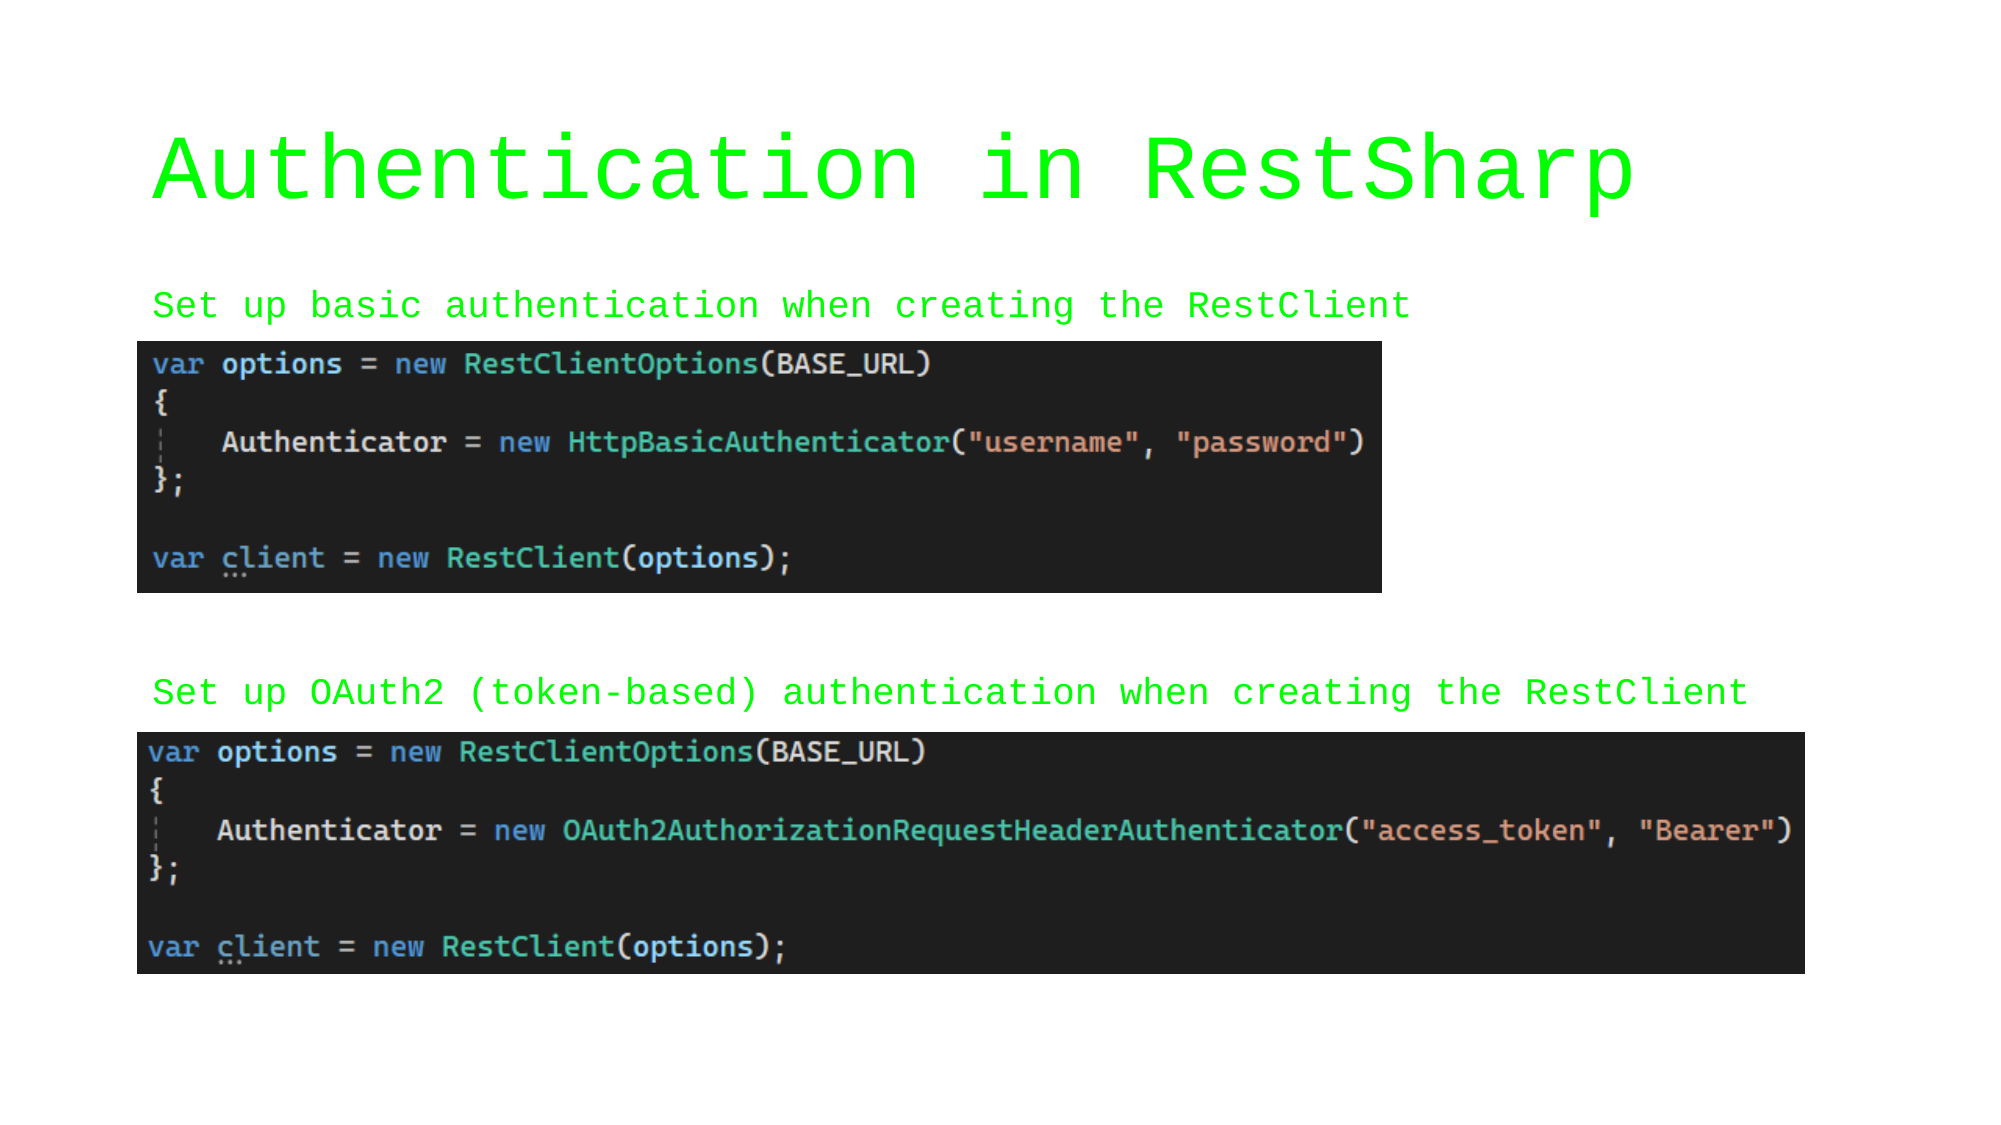

# Authentication in RestSharp
Set up basic authentication when creating the RestClient
Set up OAuth2 (token-based) authentication when creating the RestClient